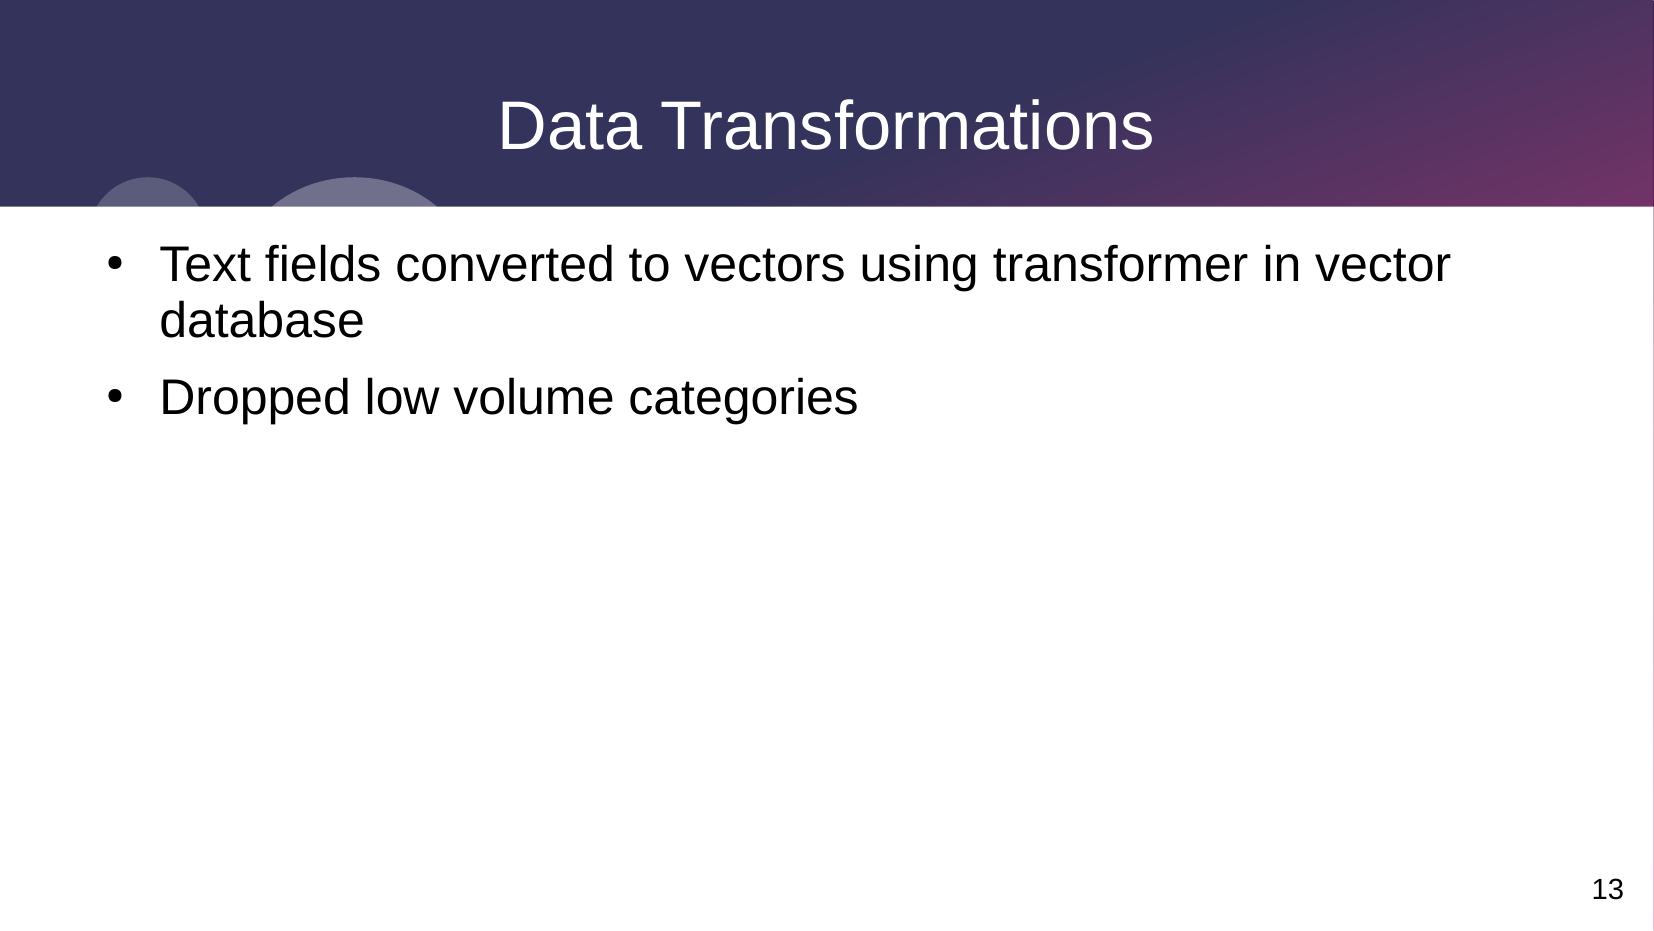

# Data Transformations
Text fields converted to vectors using transformer in vector database
Dropped low volume categories